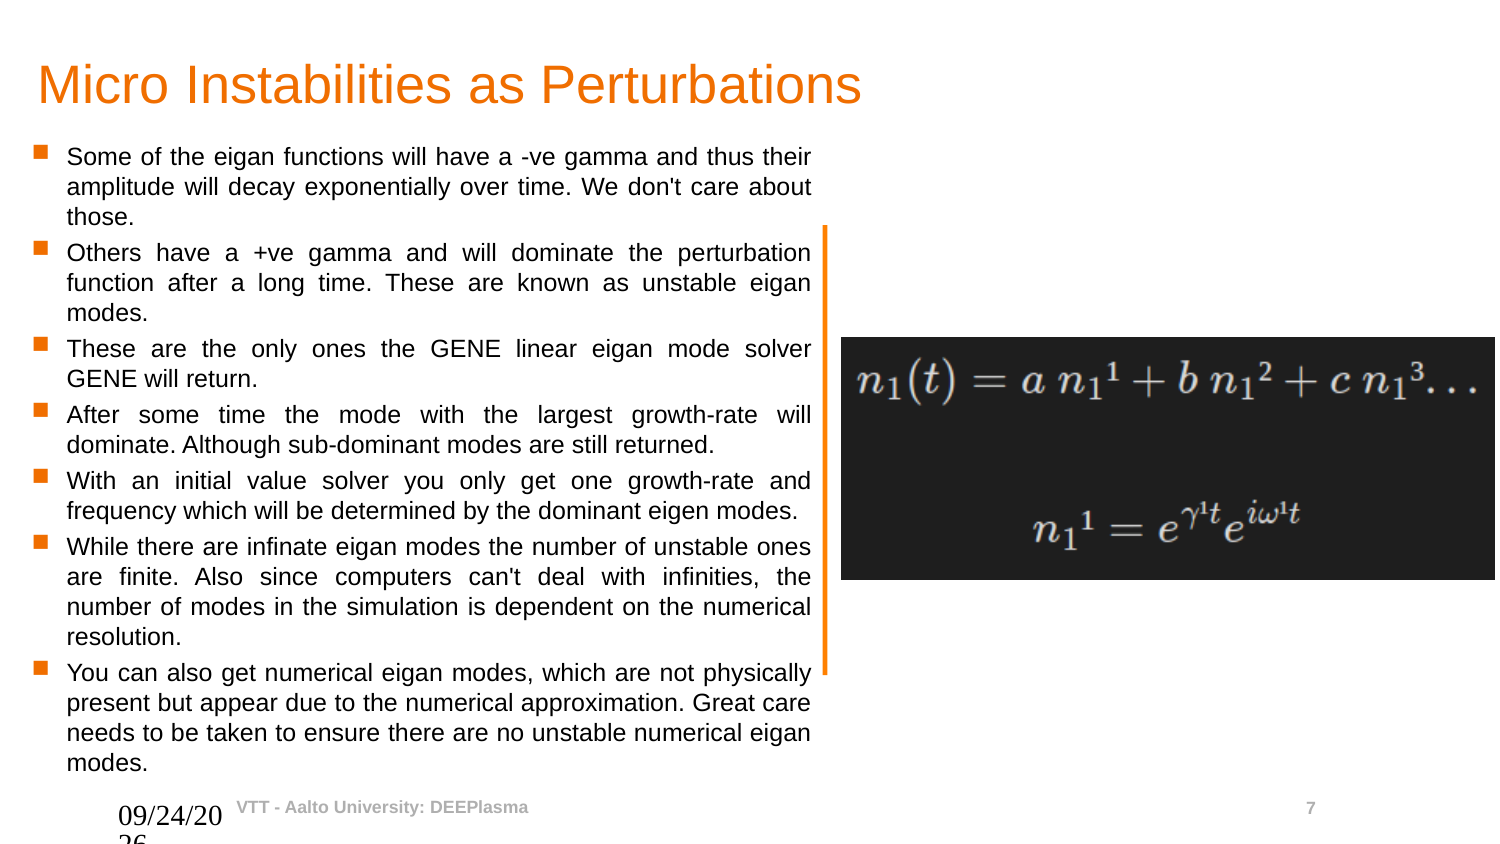

Micro Instabilities as Perturbations
# Some of the eigan functions will have a -ve gamma and thus their amplitude will decay exponentially over time. We don't care about those.
Others have a +ve gamma and will dominate the perturbation function after a long time. These are known as unstable eigan modes.
These are the only ones the GENE linear eigan mode solver GENE will return.
After some time the mode with the largest growth-rate will dominate. Although sub-dominant modes are still returned.
With an initial value solver you only get one growth-rate and frequency which will be determined by the dominant eigen modes.
While there are infinate eigan modes the number of unstable ones are finite. Also since computers can't deal with infinities, the number of modes in the simulation is dependent on the numerical resolution.
You can also get numerical eigan modes, which are not physically present but appear due to the numerical approximation. Great care needs to be taken to ensure there are no unstable numerical eigan modes.
VTT - Aalto University: DEEPlasma
7